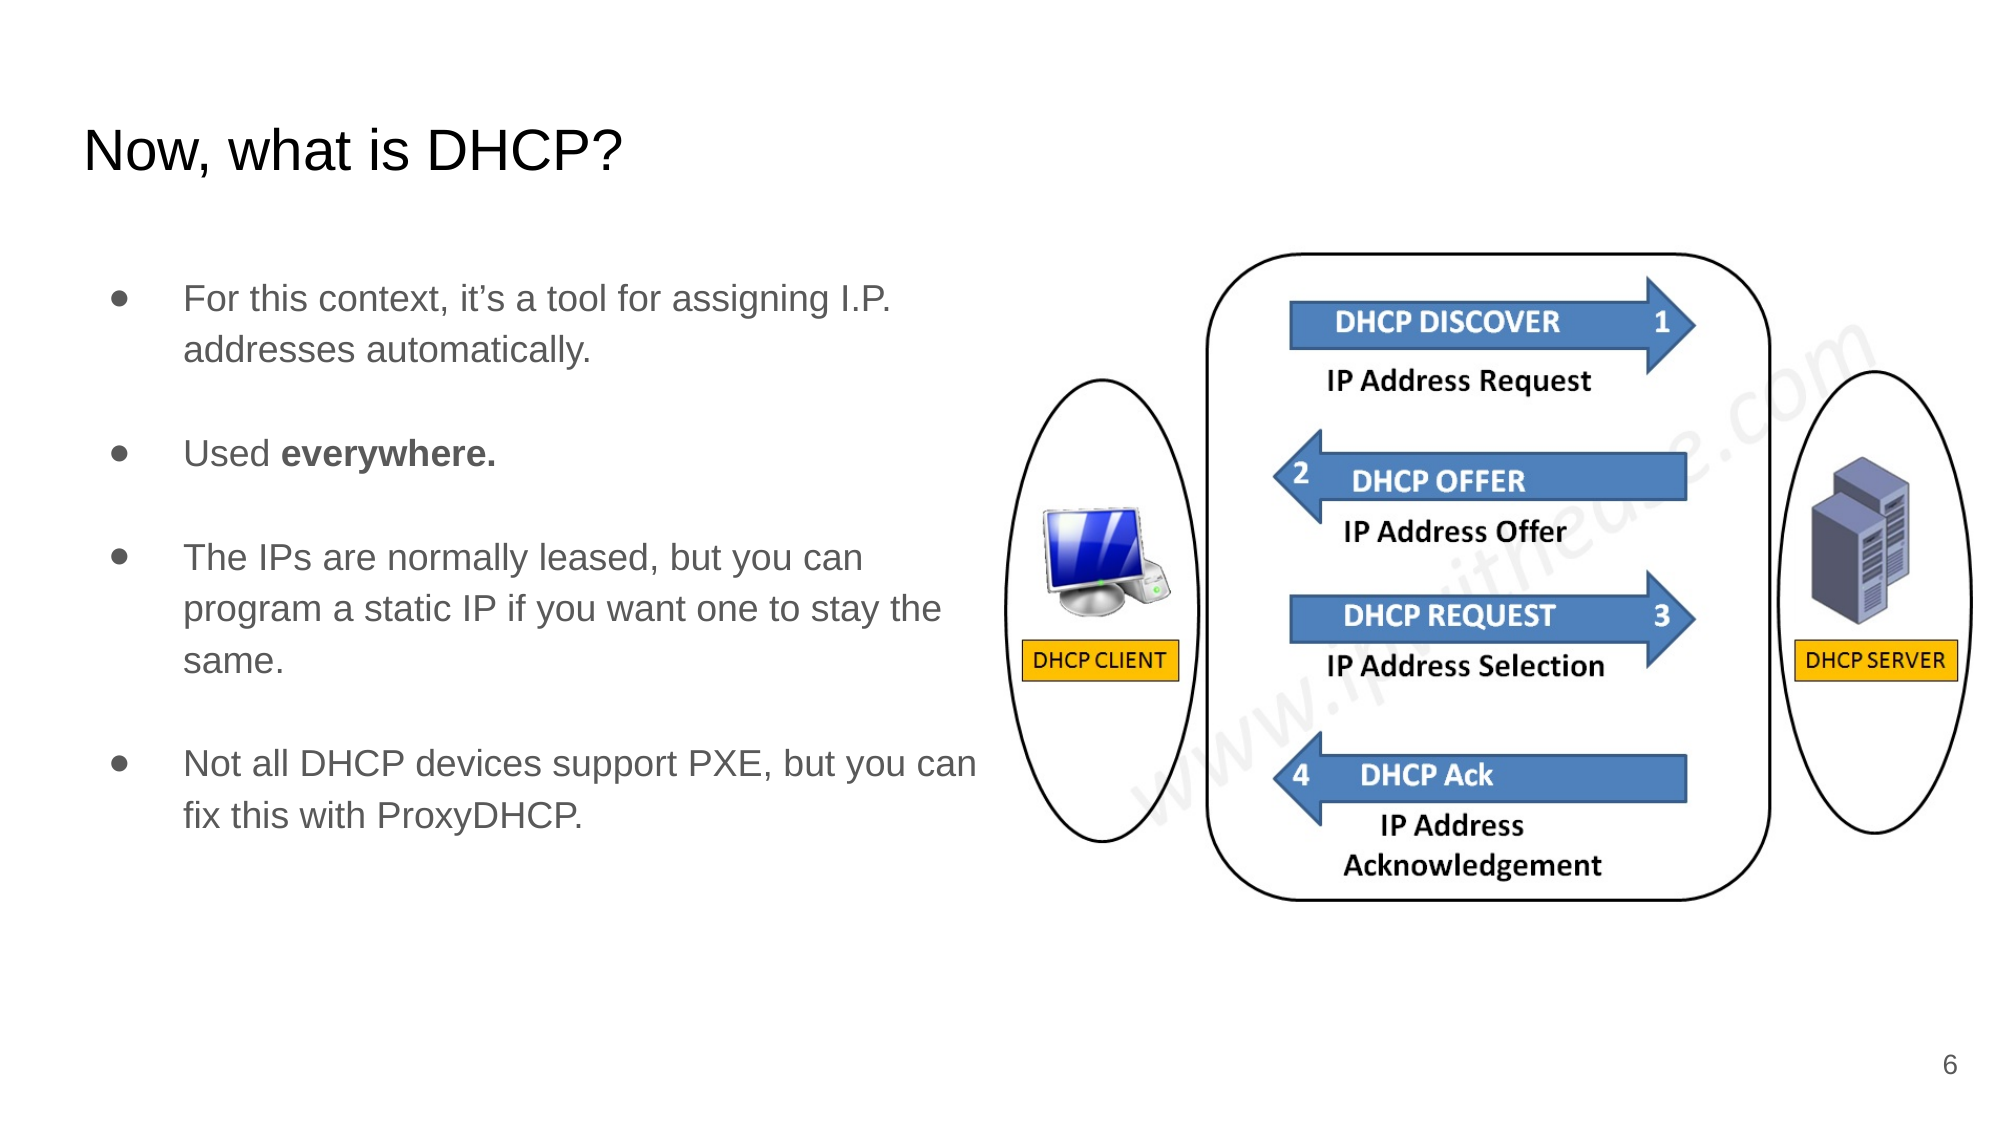

# Now, what is DHCP?
For this context, it’s a tool for assigning I.P. addresses automatically.
Used everywhere.
The IPs are normally leased, but you can program a static IP if you want one to stay the same.
Not all DHCP devices support PXE, but you can fix this with ProxyDHCP.